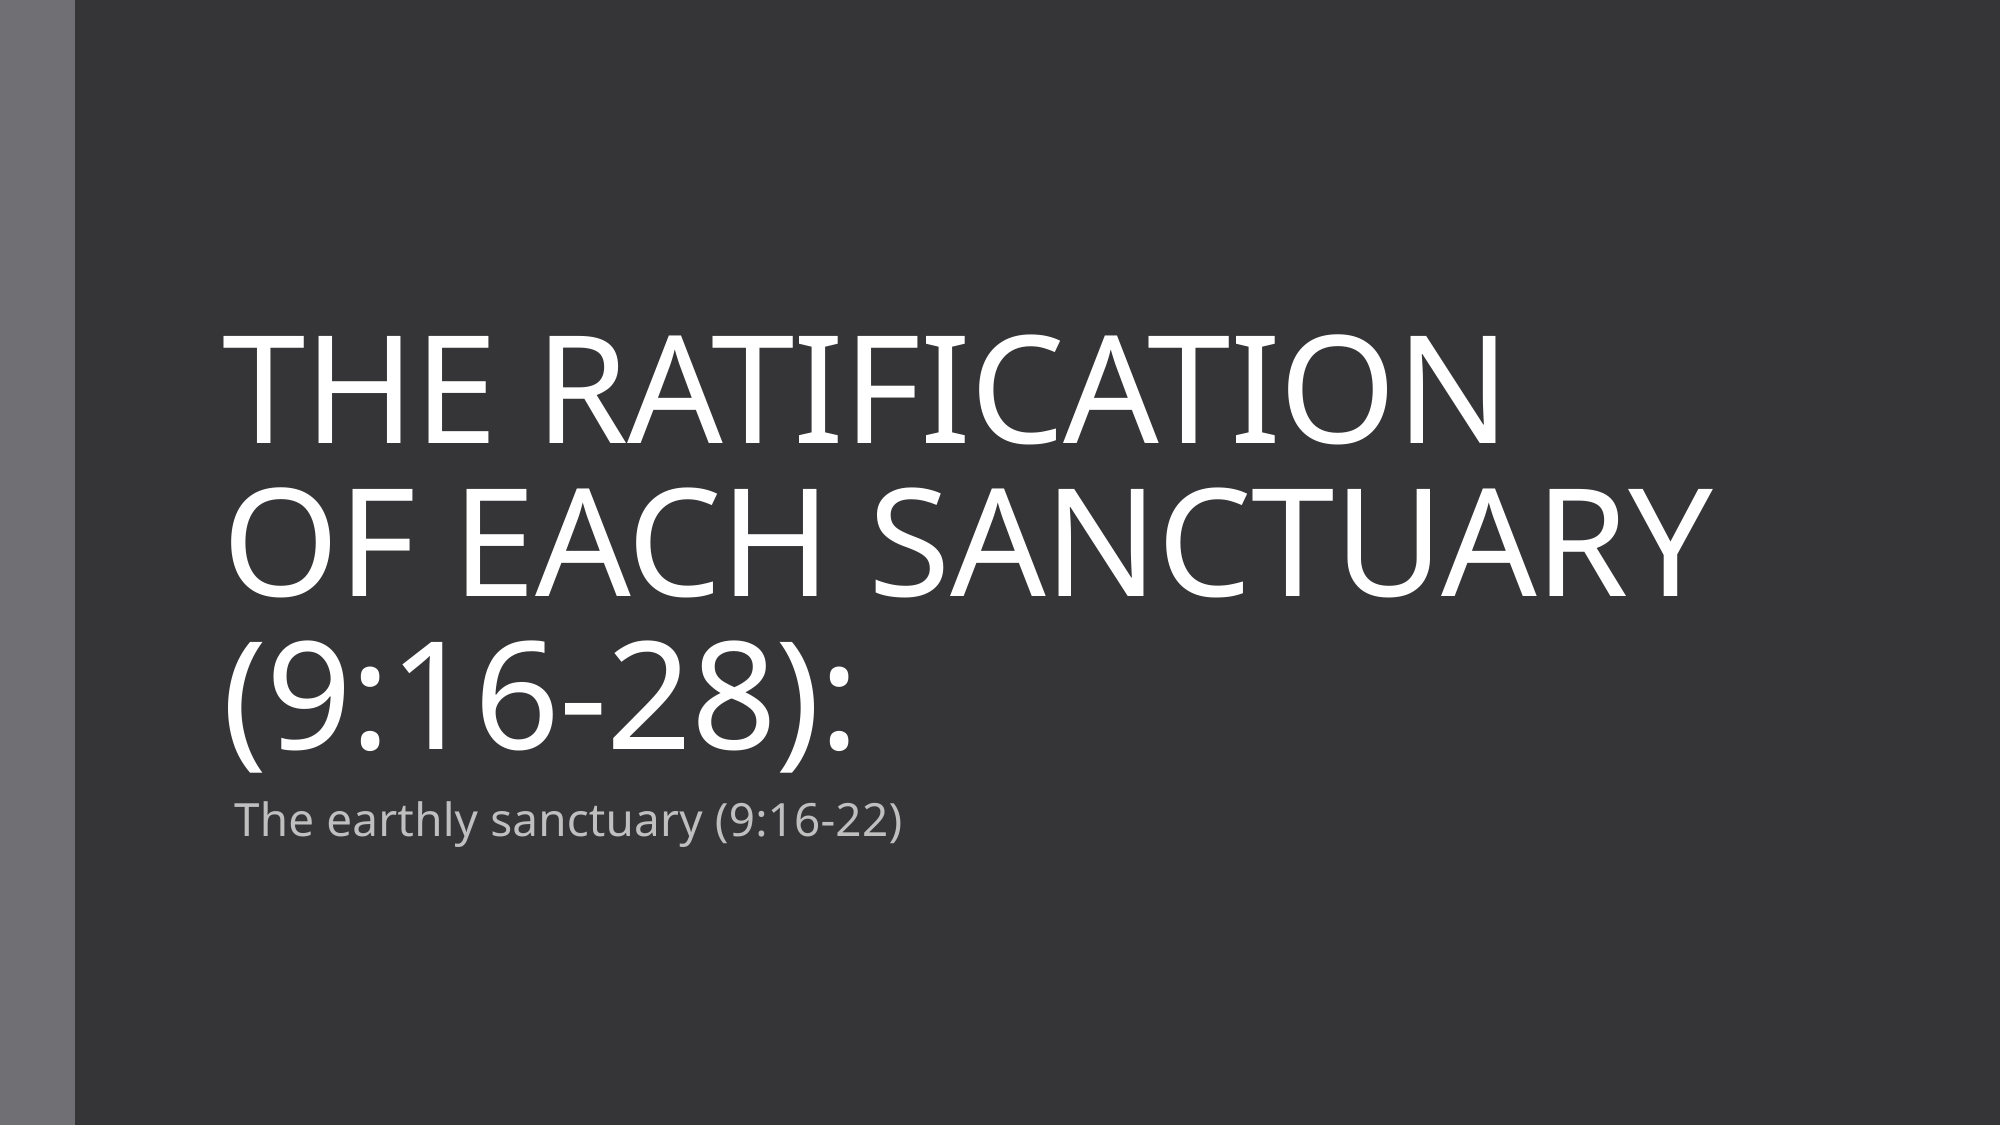

# THE RATIFICATION OF EACH SANCTUARY (9:16-28):
 The earthly sanctuary (9:16-22)